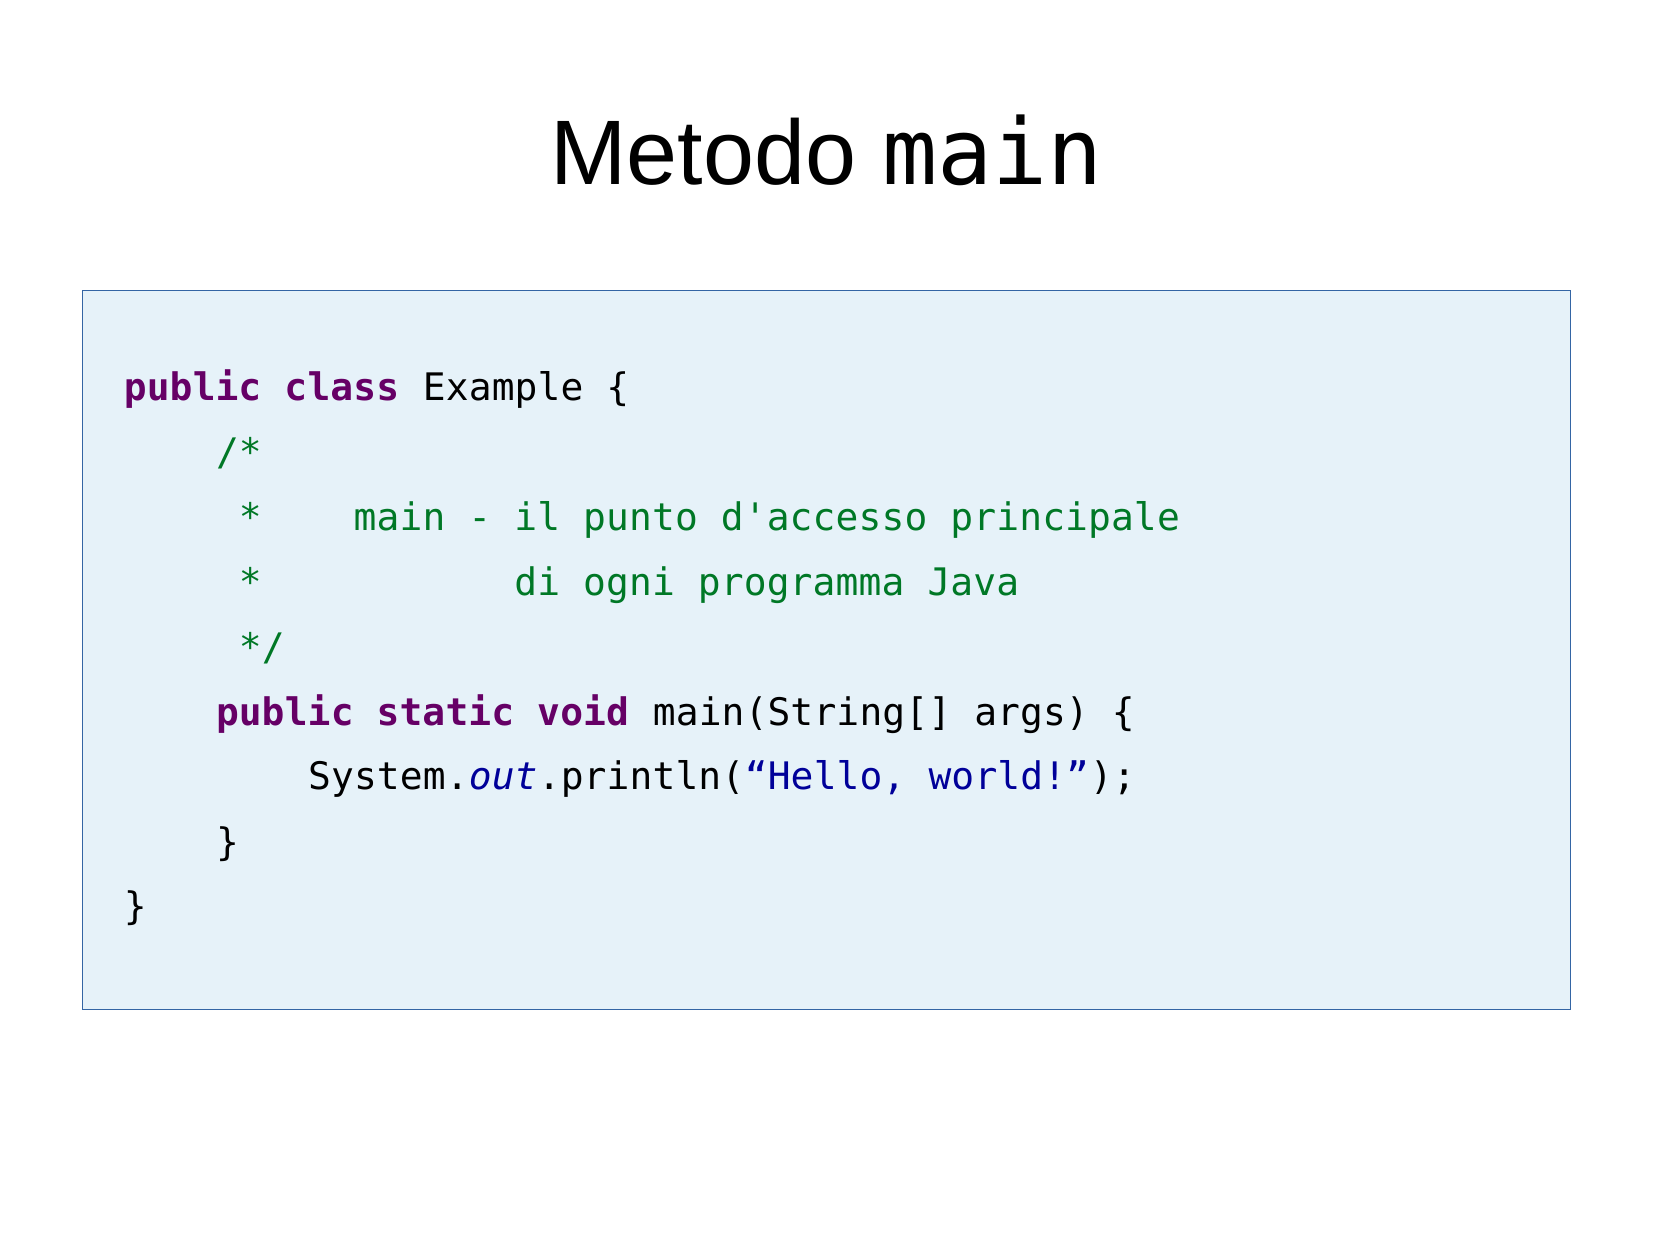

# Metodo main
public class Example {
 /*
 * main - il punto d'accesso principale
 * di ogni programma Java
 */
 public static void main(String[] args) {
 System.out.println(“Hello, world!”);
 }
}